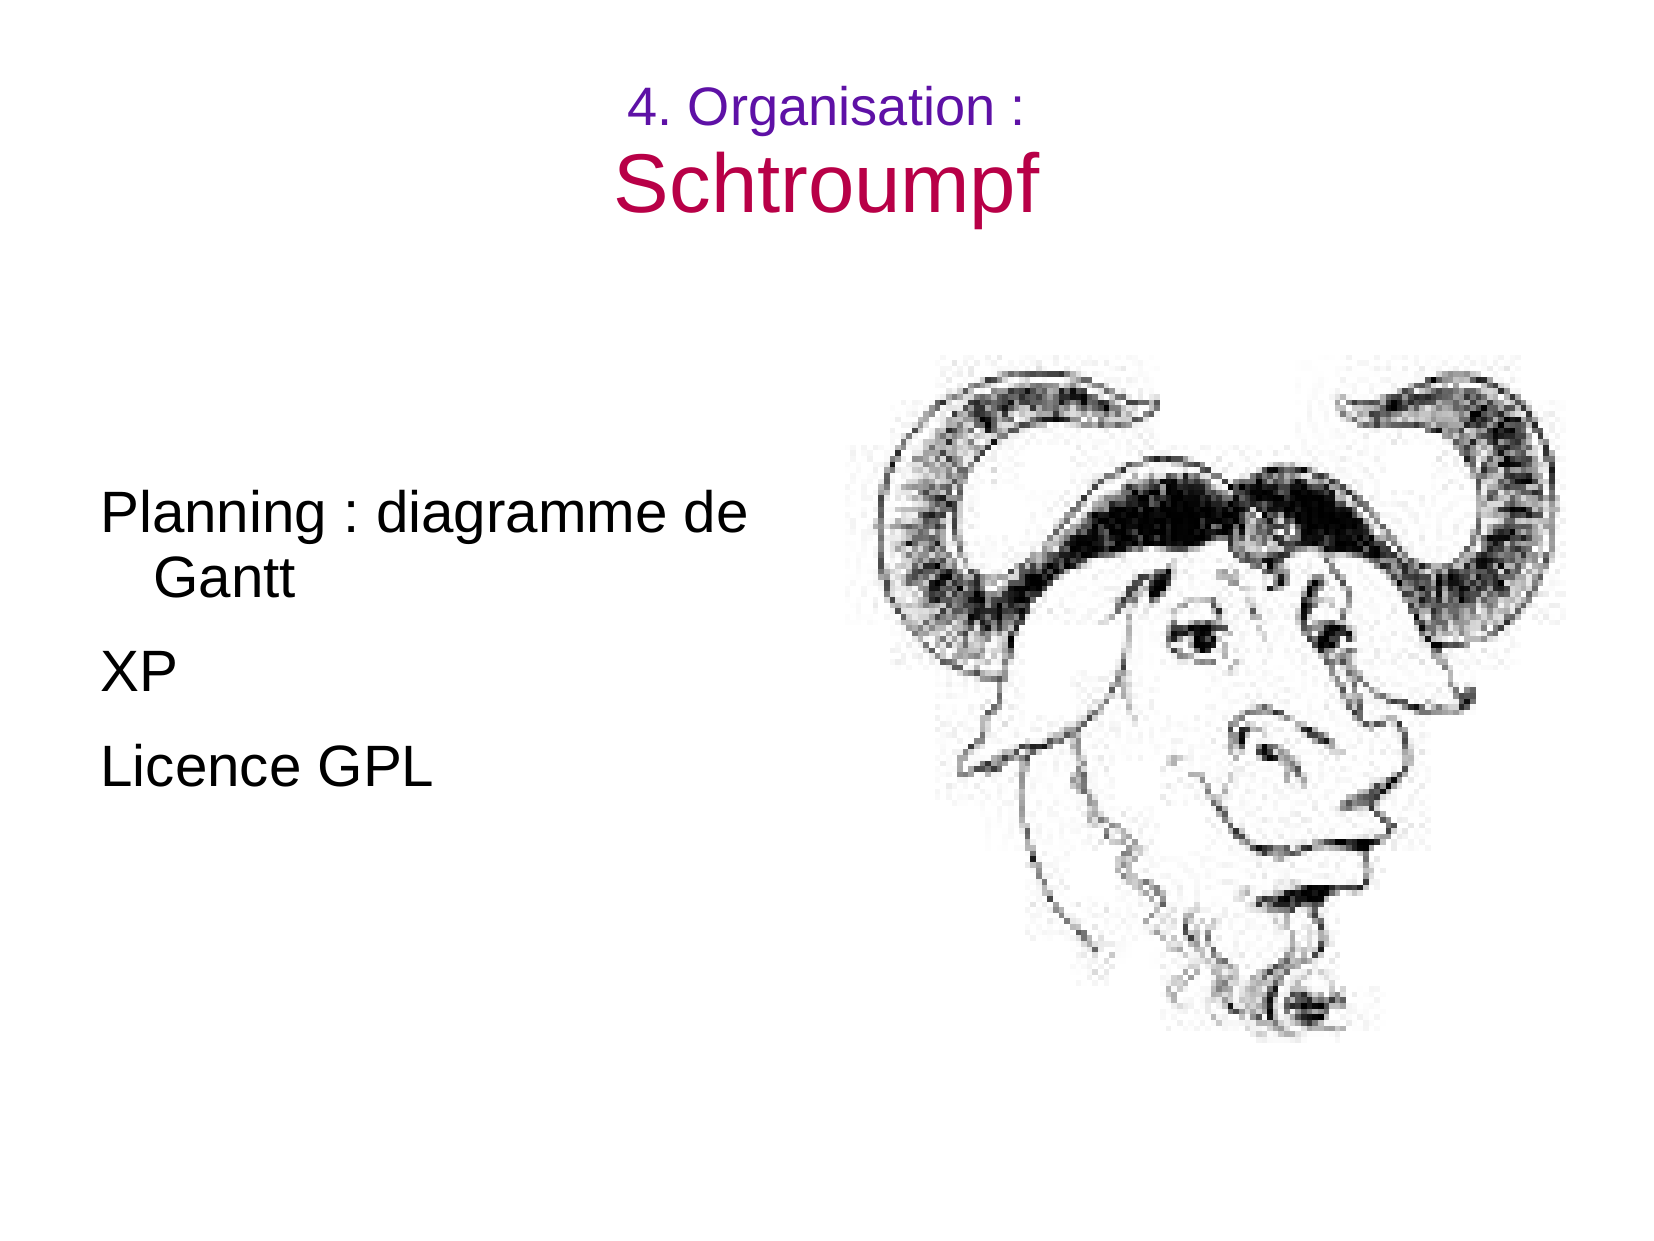

# 4. Organisation : Schtroumpf
Planning : diagramme de Gantt
XP
Licence GPL